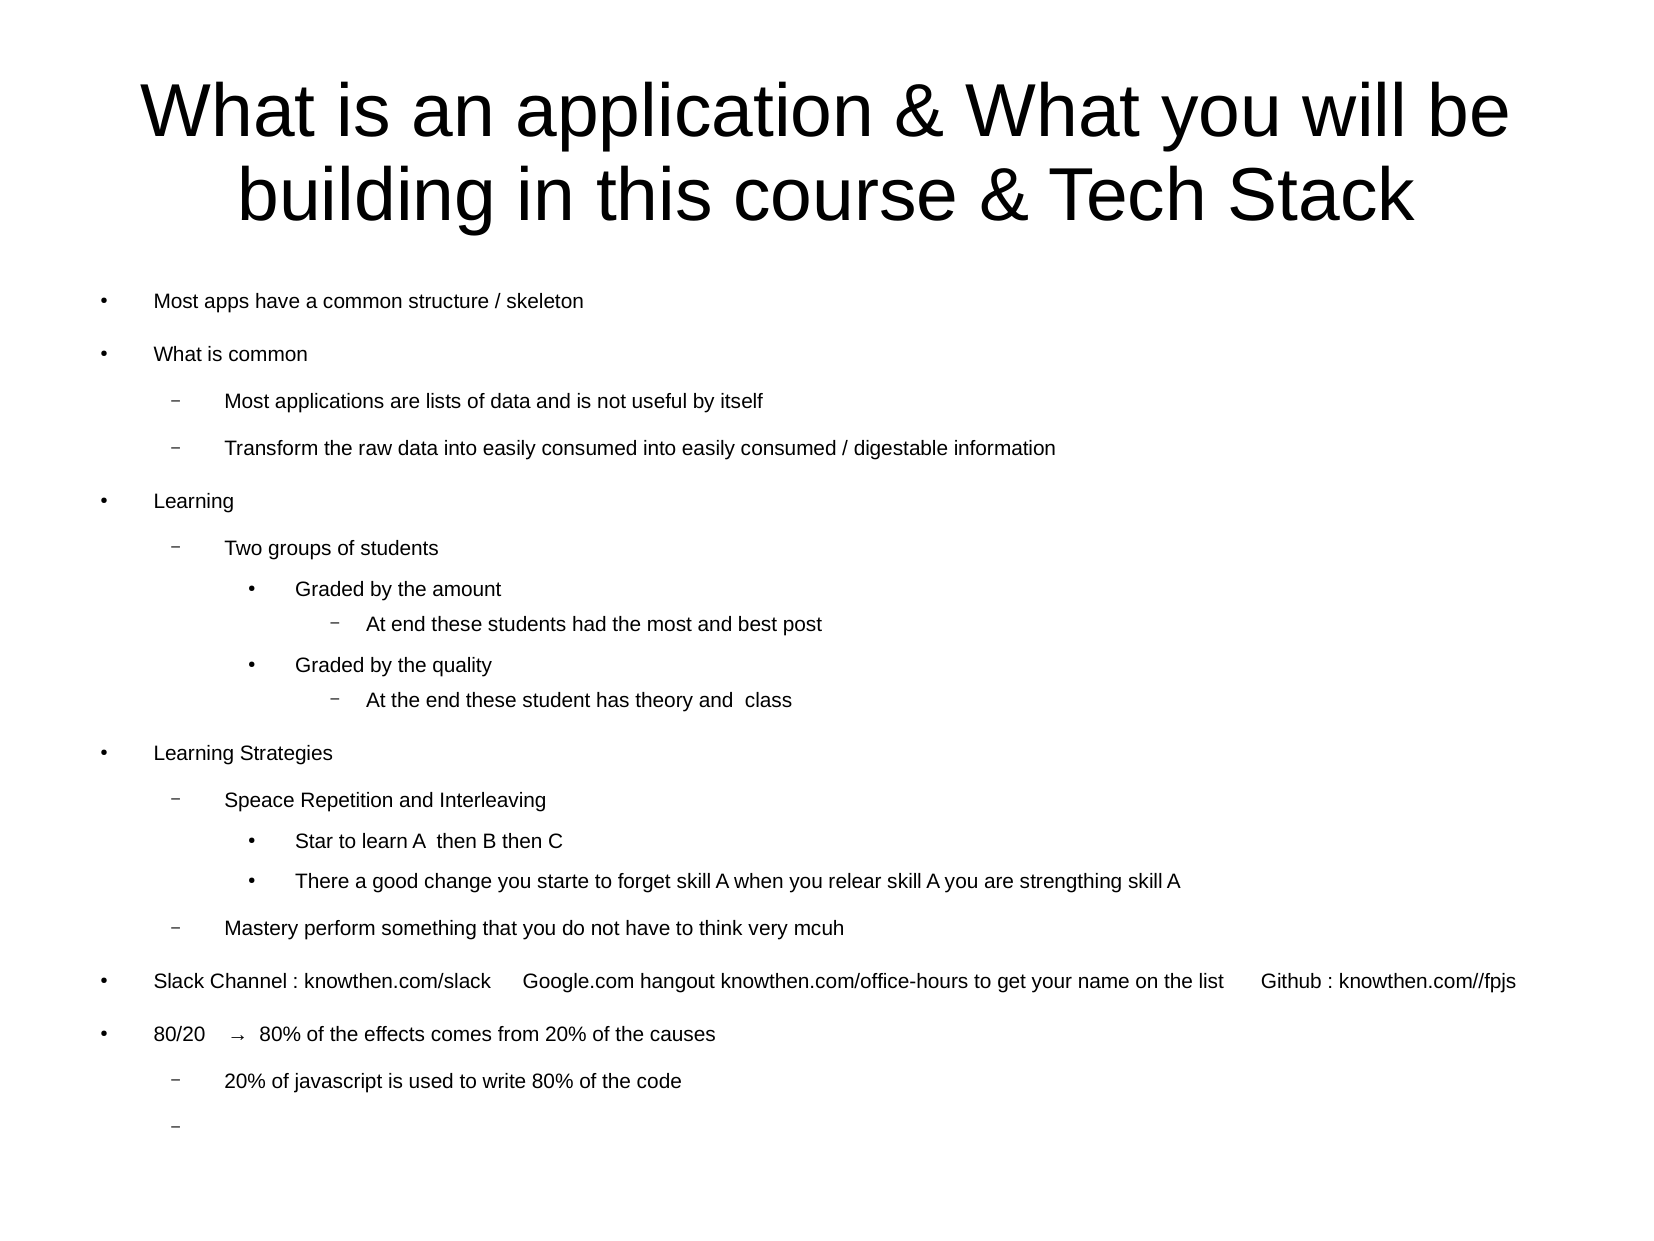

# What is an application & What you will be building in this course & Tech Stack
Most apps have a common structure / skeleton
What is common
Most applications are lists of data and is not useful by itself
Transform the raw data into easily consumed into easily consumed / digestable information
Learning
Two groups of students
Graded by the amount
At end these students had the most and best post
Graded by the quality
At the end these student has theory and class
Learning Strategies
Speace Repetition and Interleaving
Star to learn A then B then C
There a good change you starte to forget skill A when you relear skill A you are strengthing skill A
Mastery perform something that you do not have to think very mcuh
Slack Channel : knowthen.com/slack	Google.com hangout knowthen.com/office-hours to get your name on the list	Github : knowthen.com//fpjs
80/20	→ 80% of the effects comes from 20% of the causes
20% of javascript is used to write 80% of the code